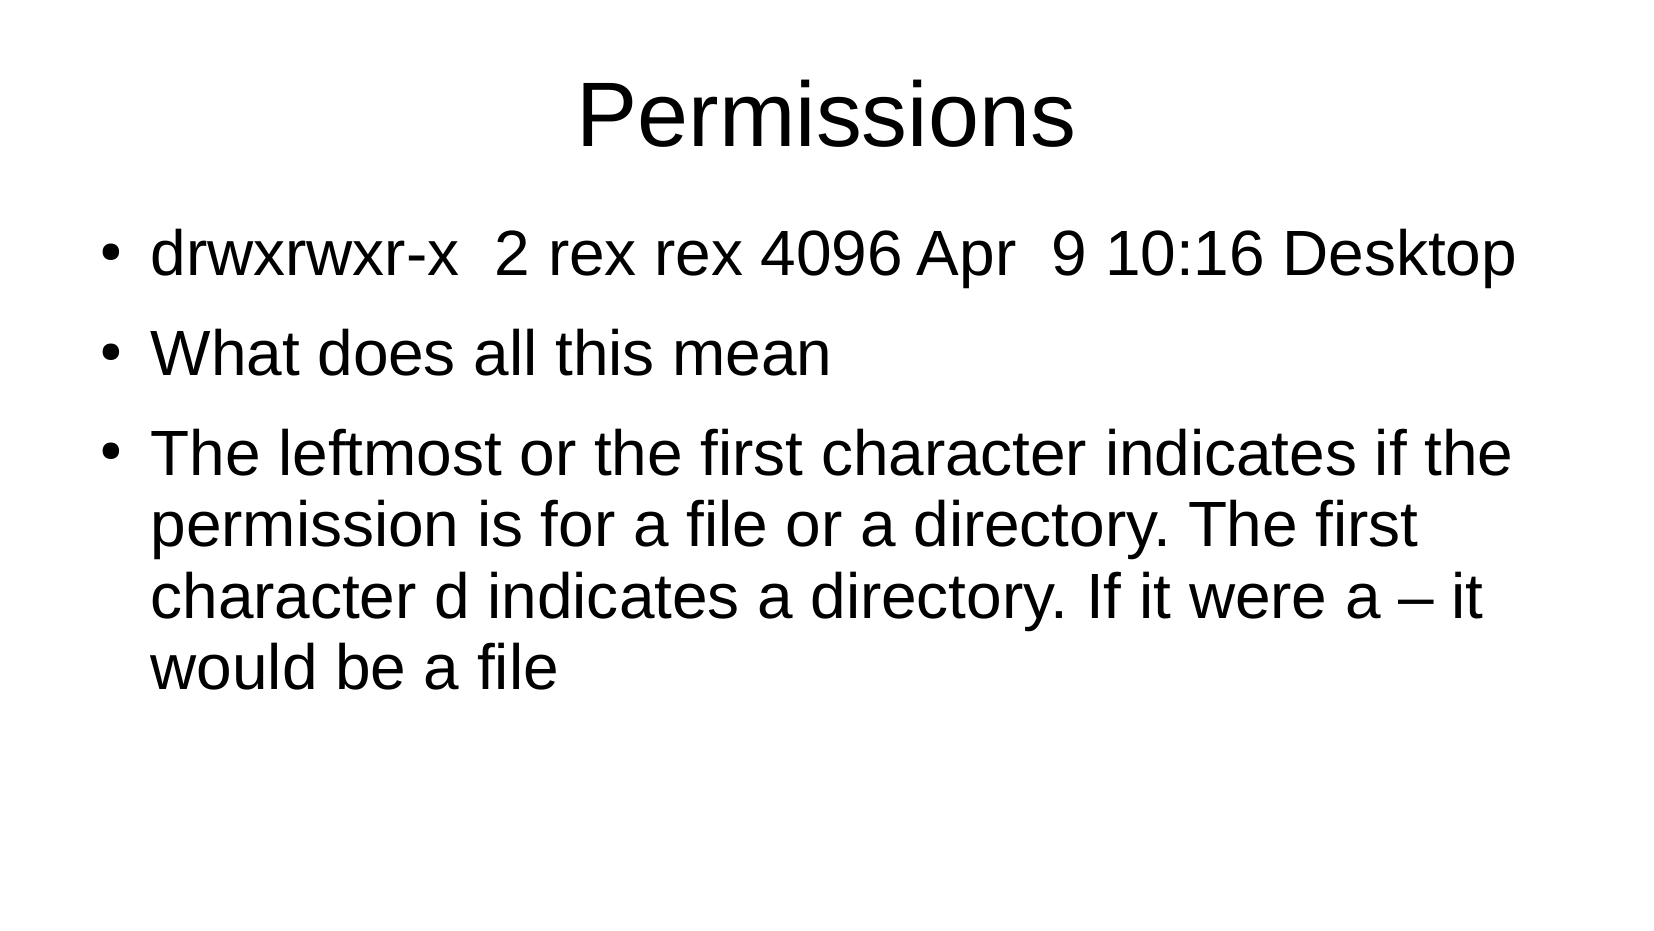

# Permissions
drwxrwxr-x 2 rex rex 4096 Apr 9 10:16 Desktop
What does all this mean
The leftmost or the first character indicates if the permission is for a file or a directory. The first character d indicates a directory. If it were a – it would be a file